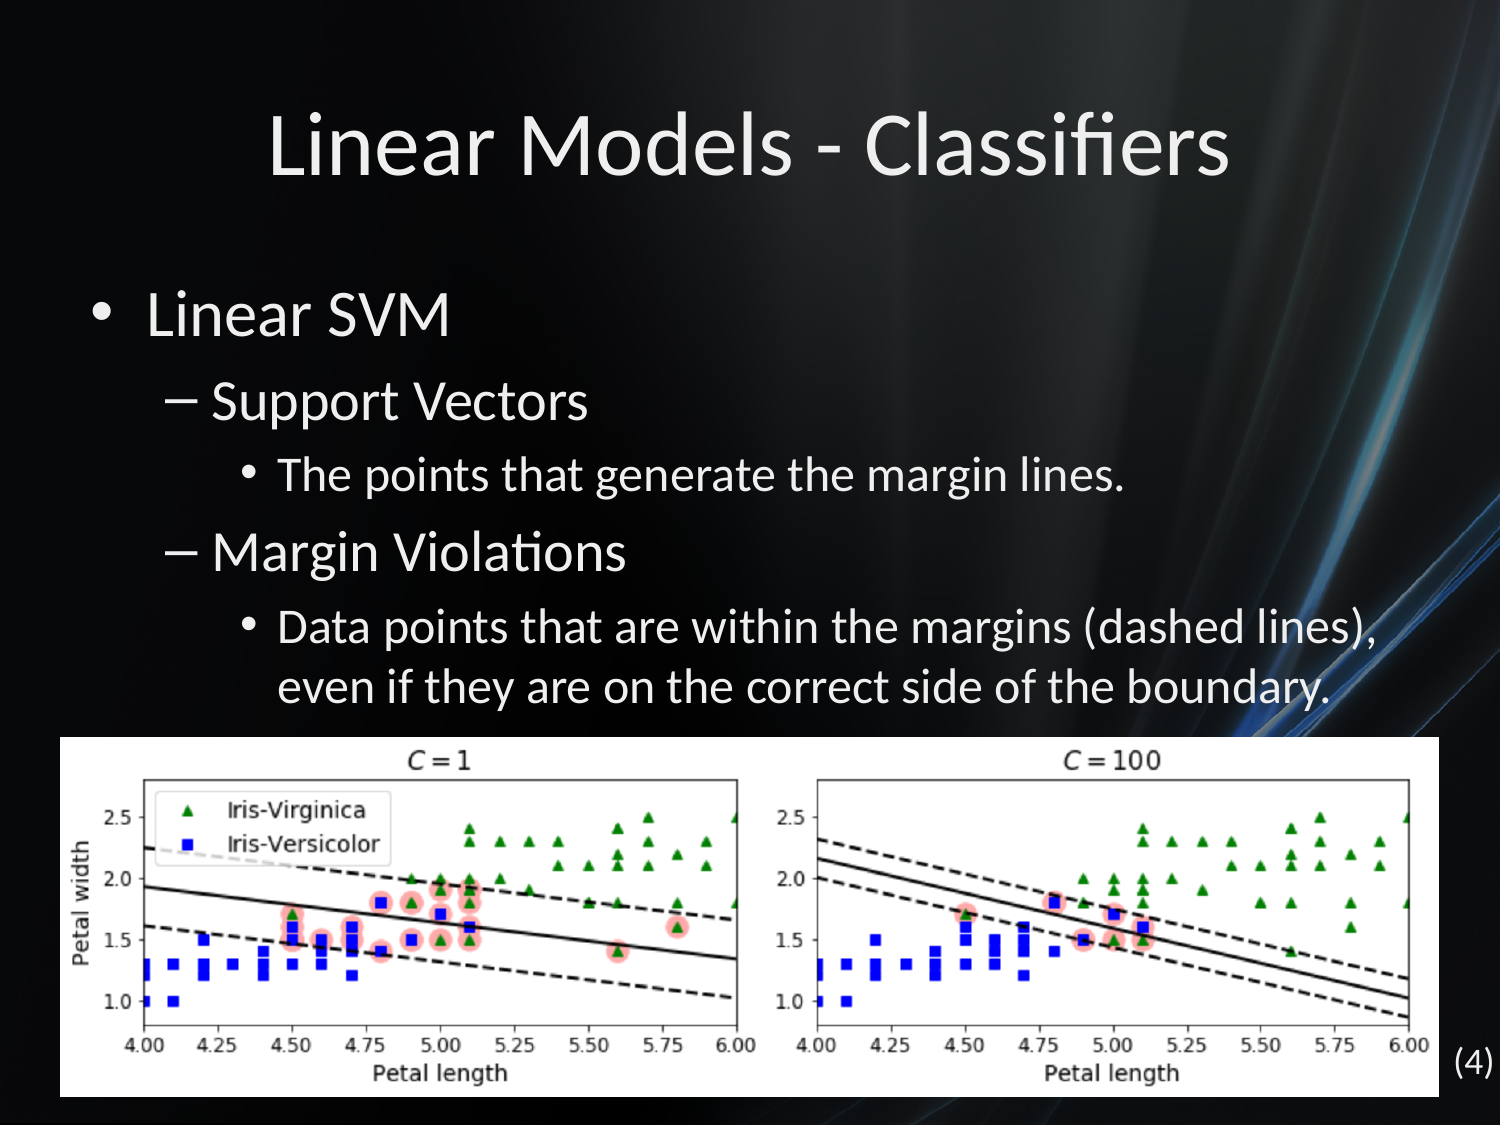

# Linear Models - Classifiers
Linear SVM
Support Vectors
The points that generate the margin lines.
Margin Violations
Data points that are within the margins (dashed lines), even if they are on the correct side of the boundary.
(4)